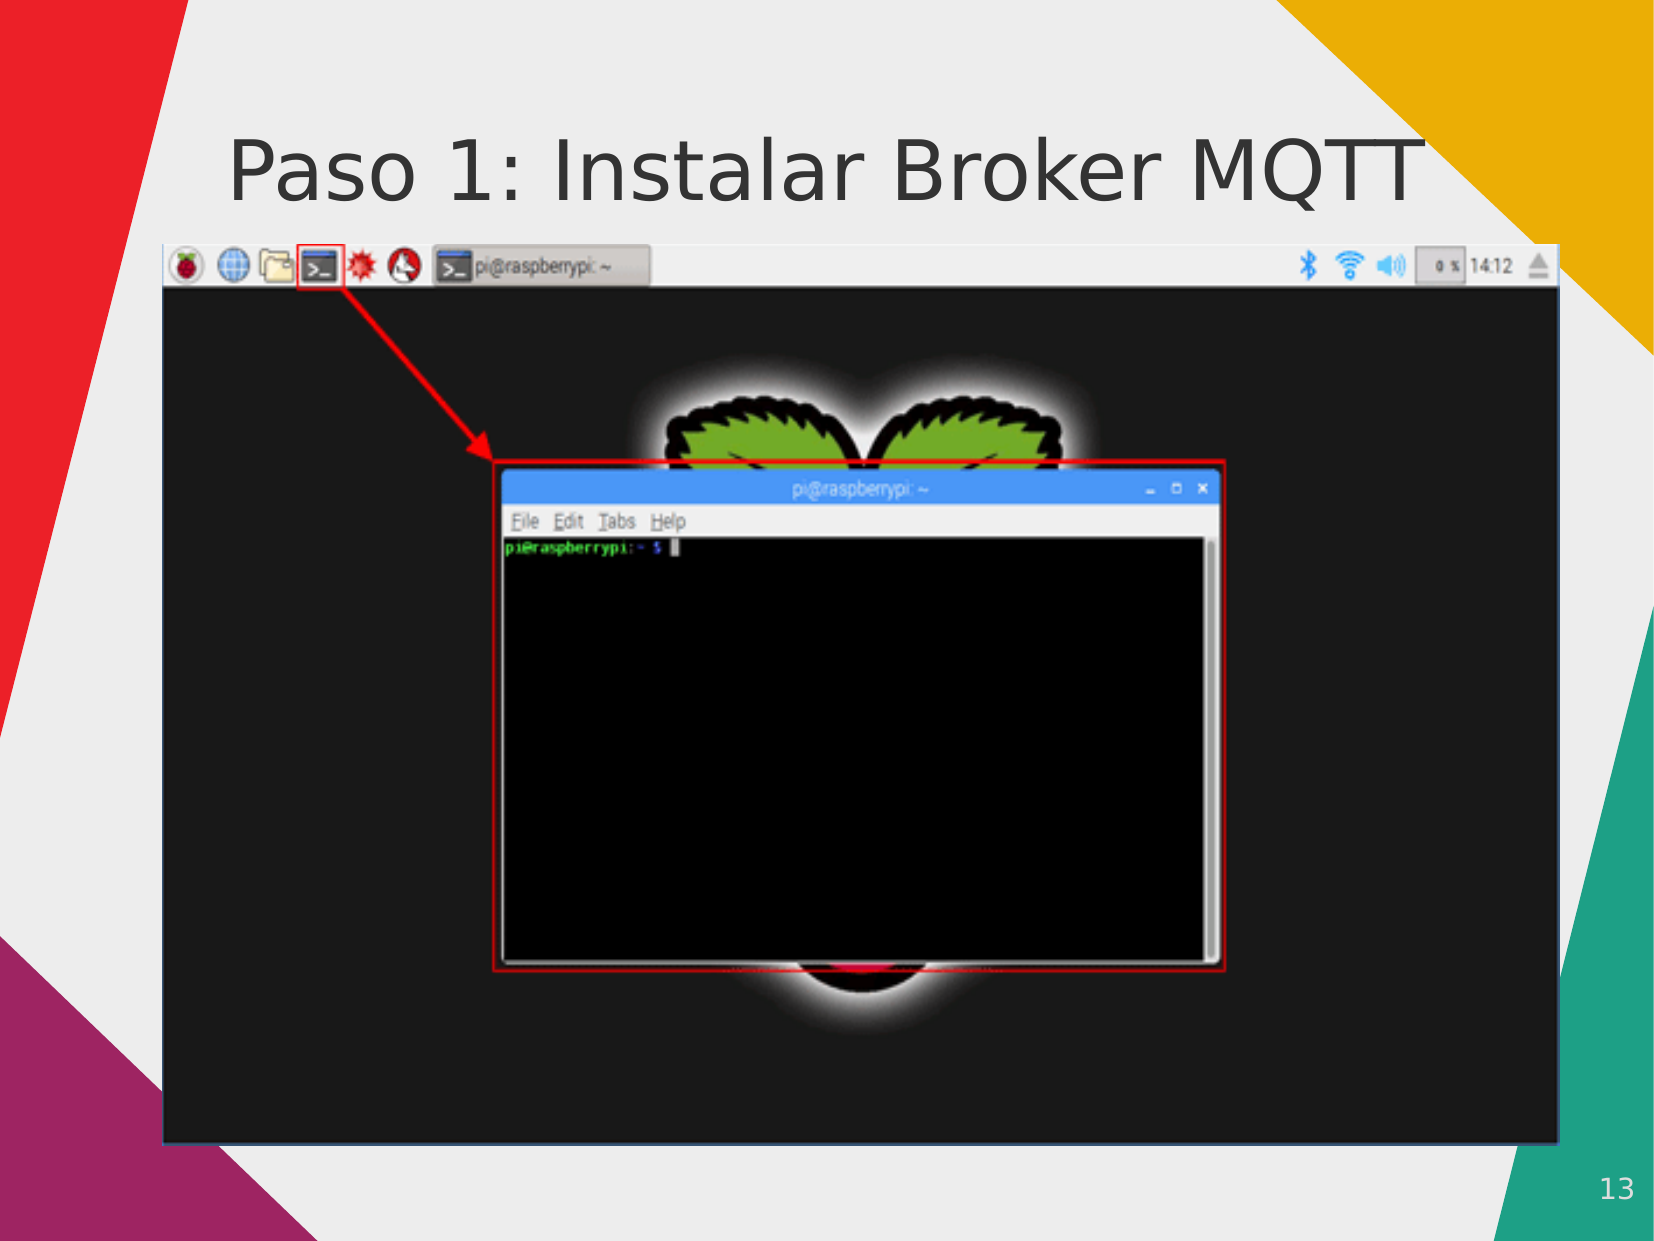

# Paso 1: Instalar Broker MQTT
13